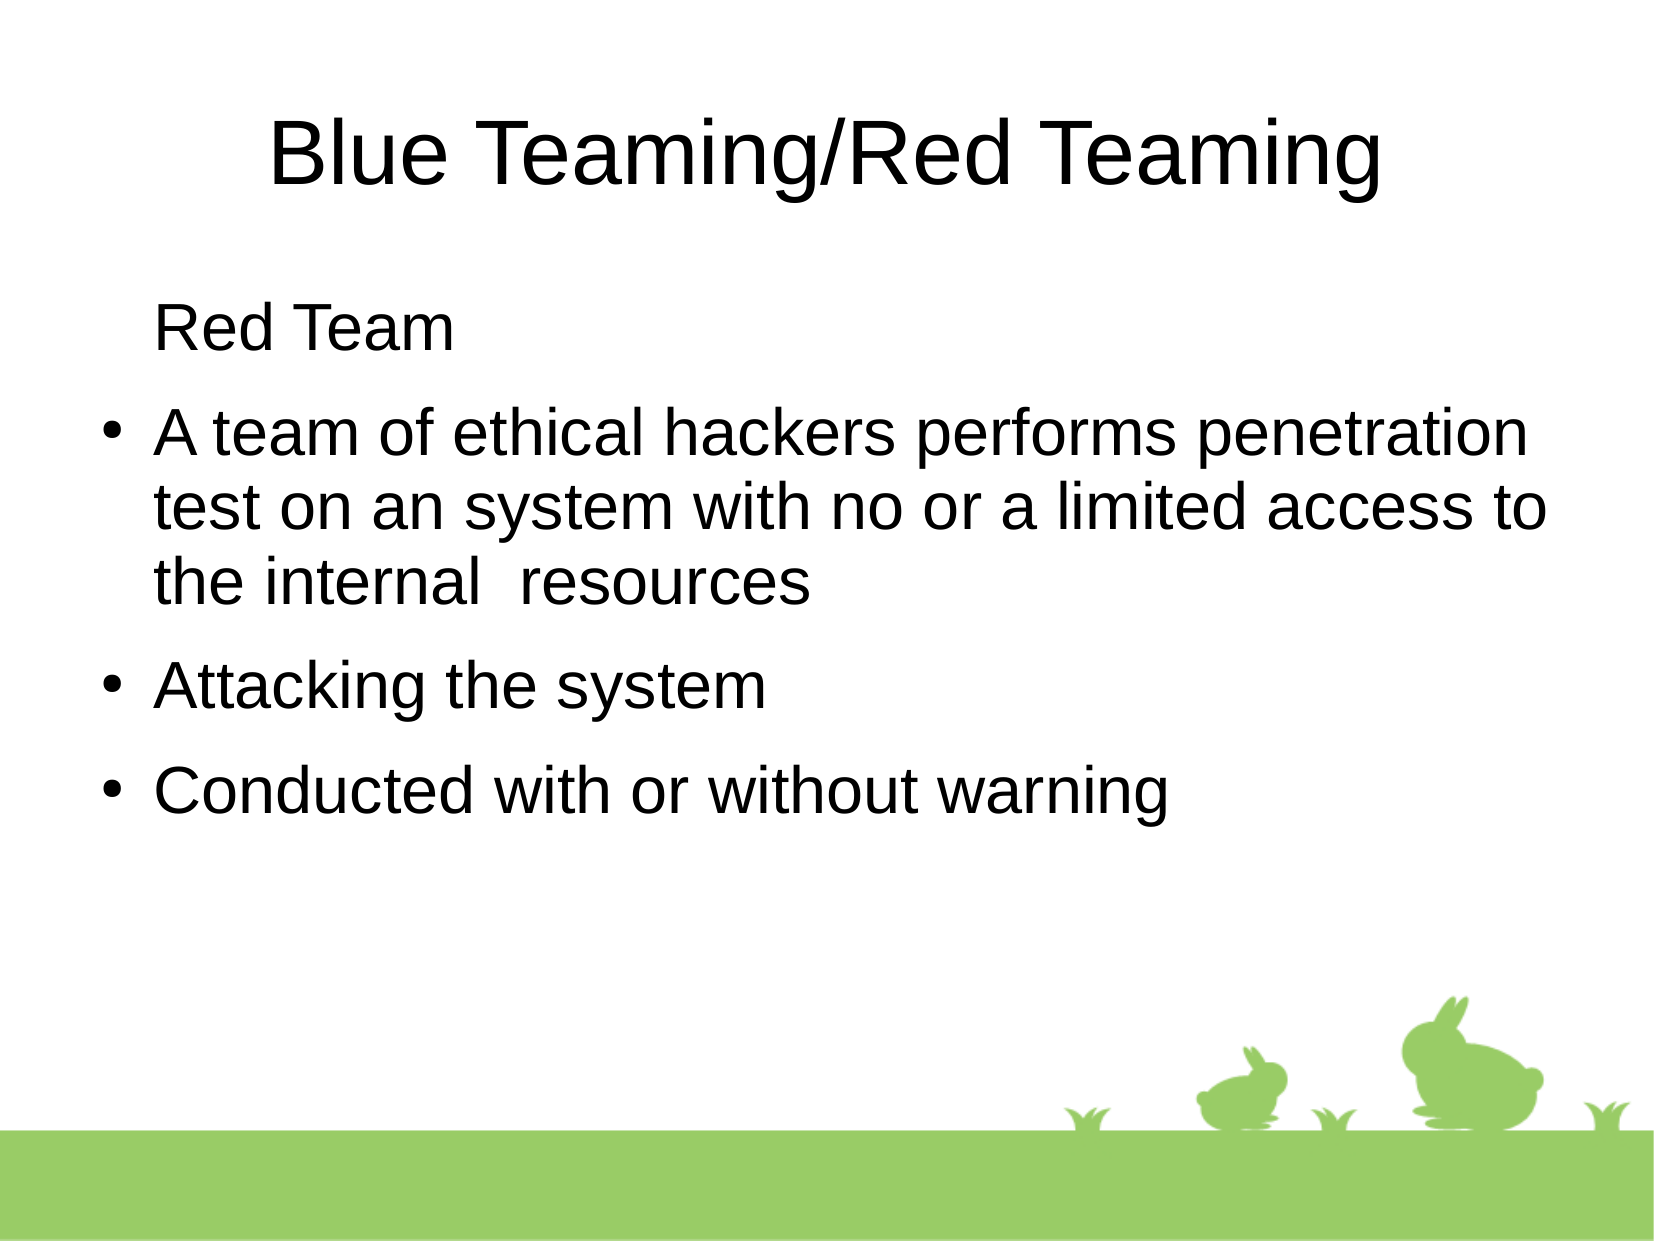

# Blue Teaming/Red Teaming
Red Team
A team of ethical hackers performs penetration test on an system with no or a limited access to the internal resources
Attacking the system
Conducted with or without warning